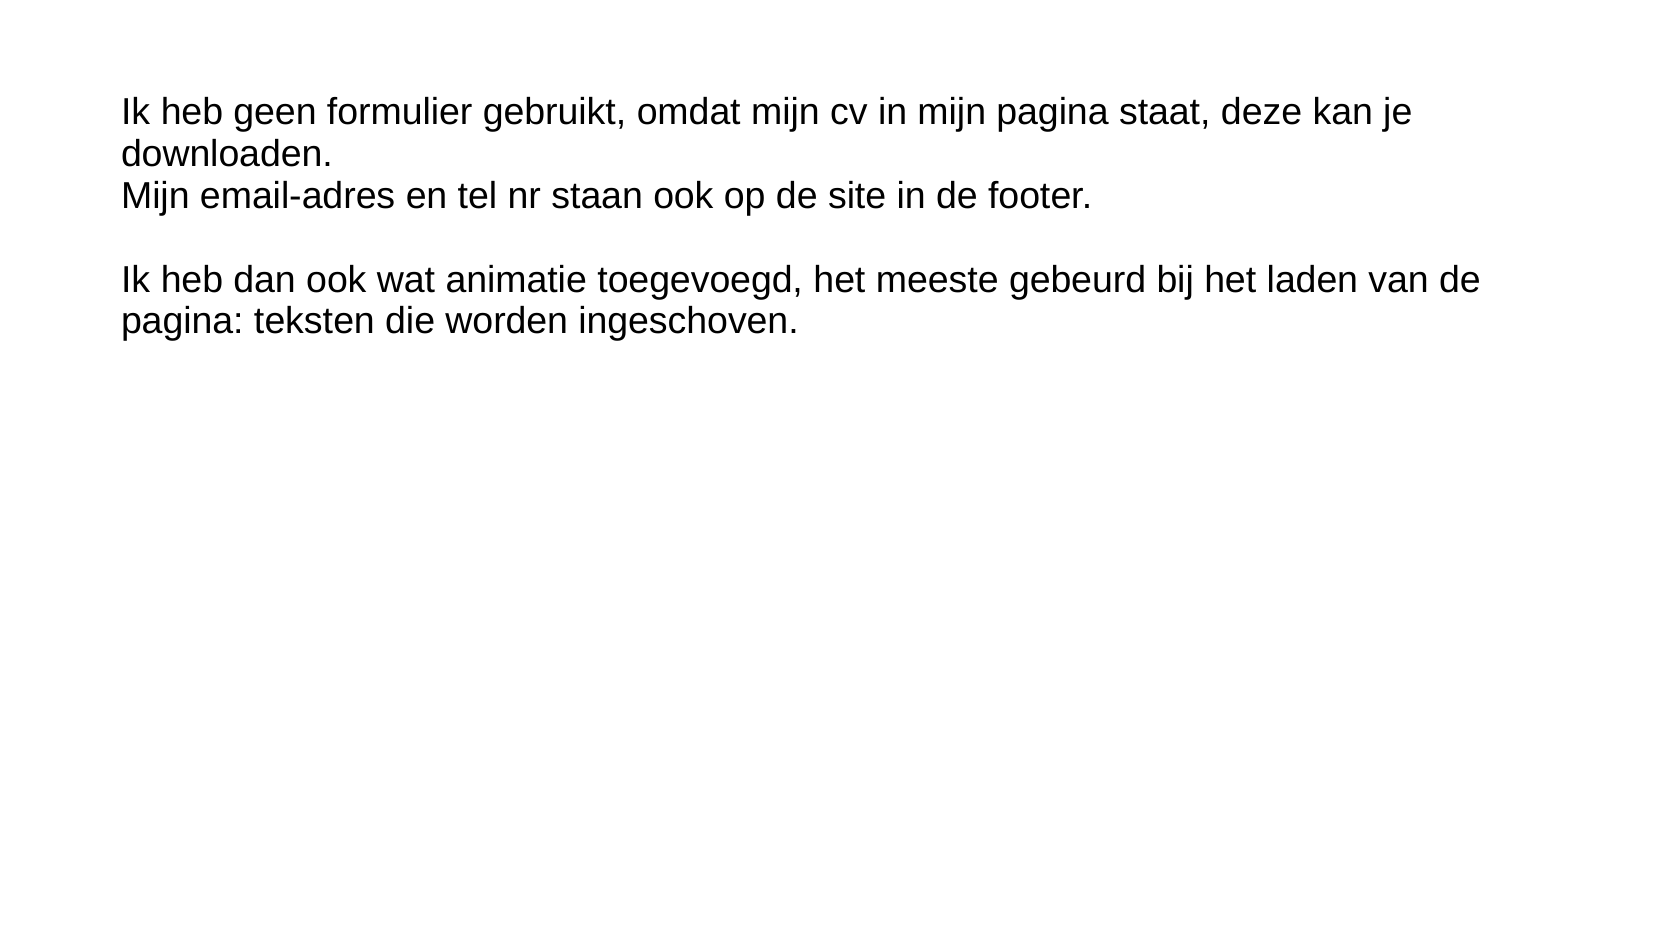

Ik heb geen formulier gebruikt, omdat mijn cv in mijn pagina staat, deze kan je downloaden.
Mijn email-adres en tel nr staan ook op de site in de footer.
Ik heb dan ook wat animatie toegevoegd, het meeste gebeurd bij het laden van de pagina: teksten die worden ingeschoven.